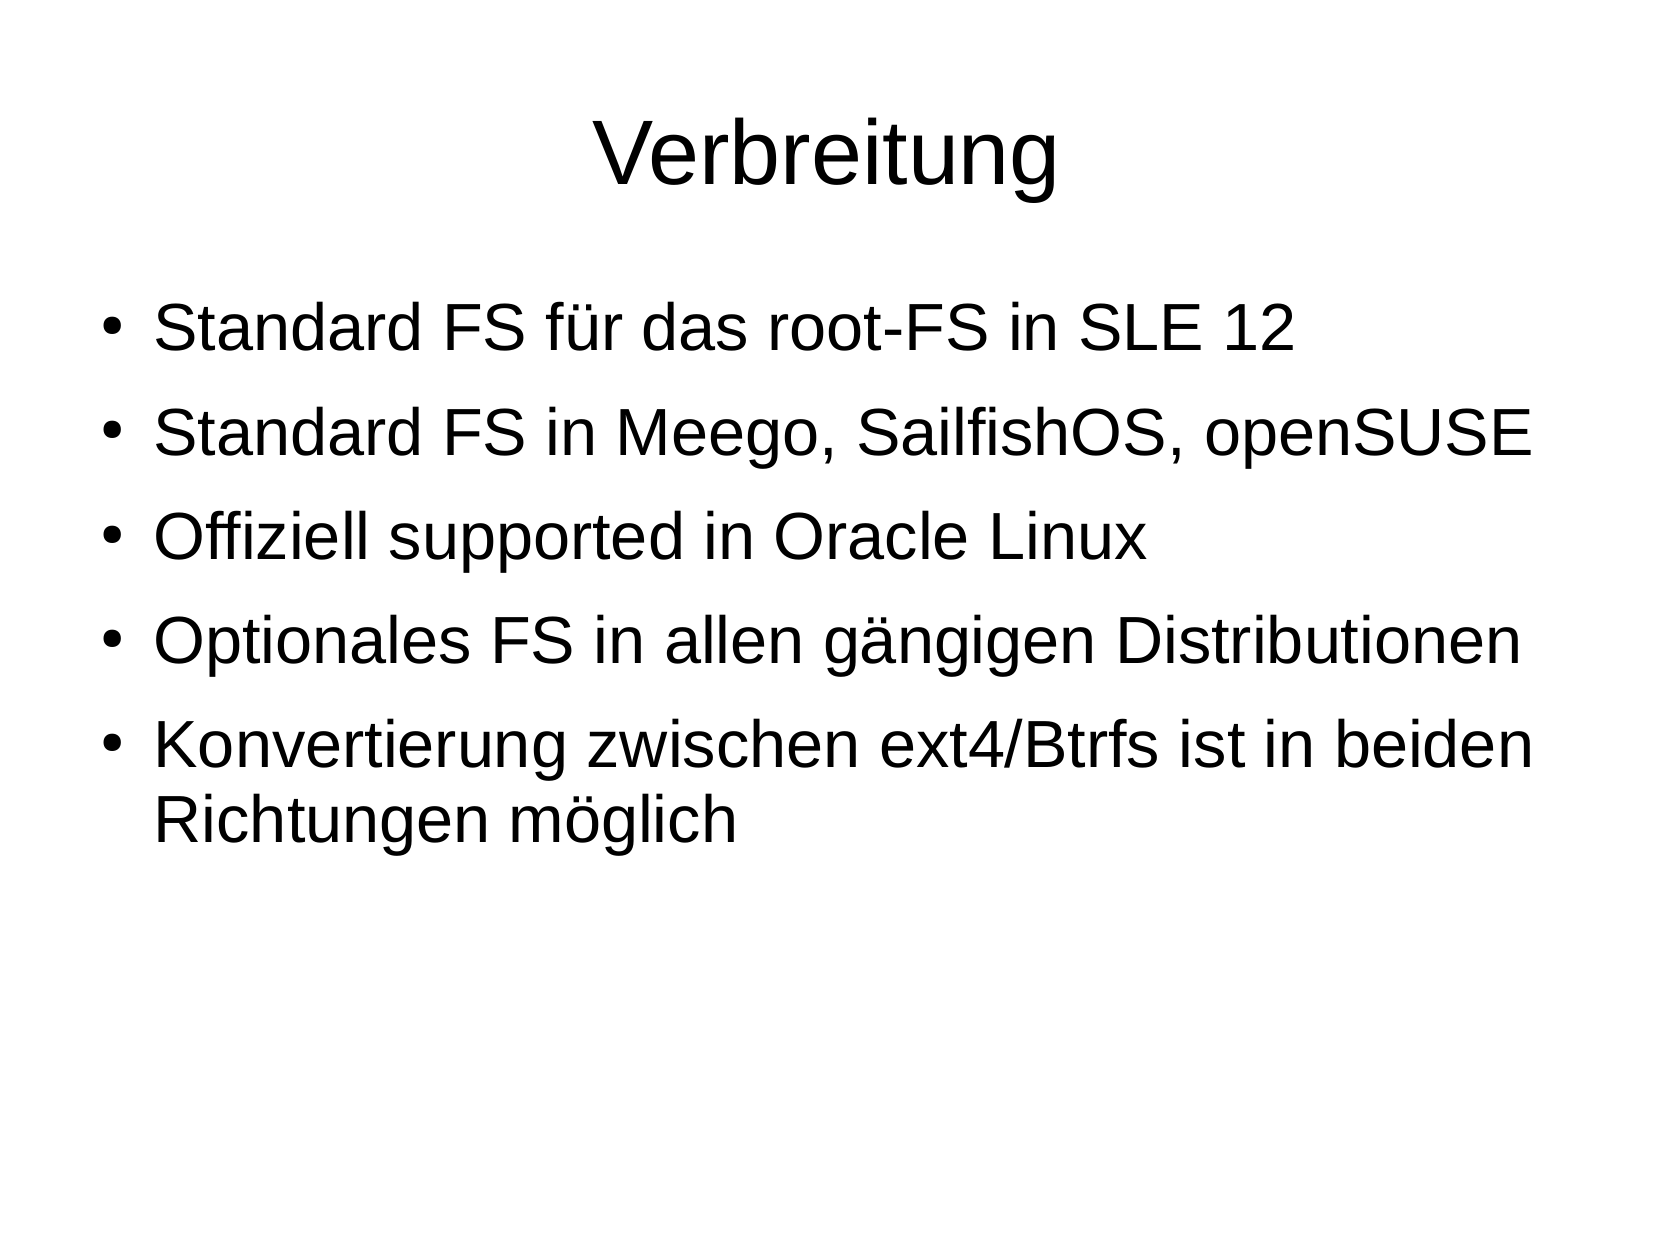

# Verbreitung
Standard FS für das root-FS in SLE 12
Standard FS in Meego, SailfishOS, openSUSE
Offiziell supported in Oracle Linux
Optionales FS in allen gängigen Distributionen
Konvertierung zwischen ext4/Btrfs ist in beiden Richtungen möglich